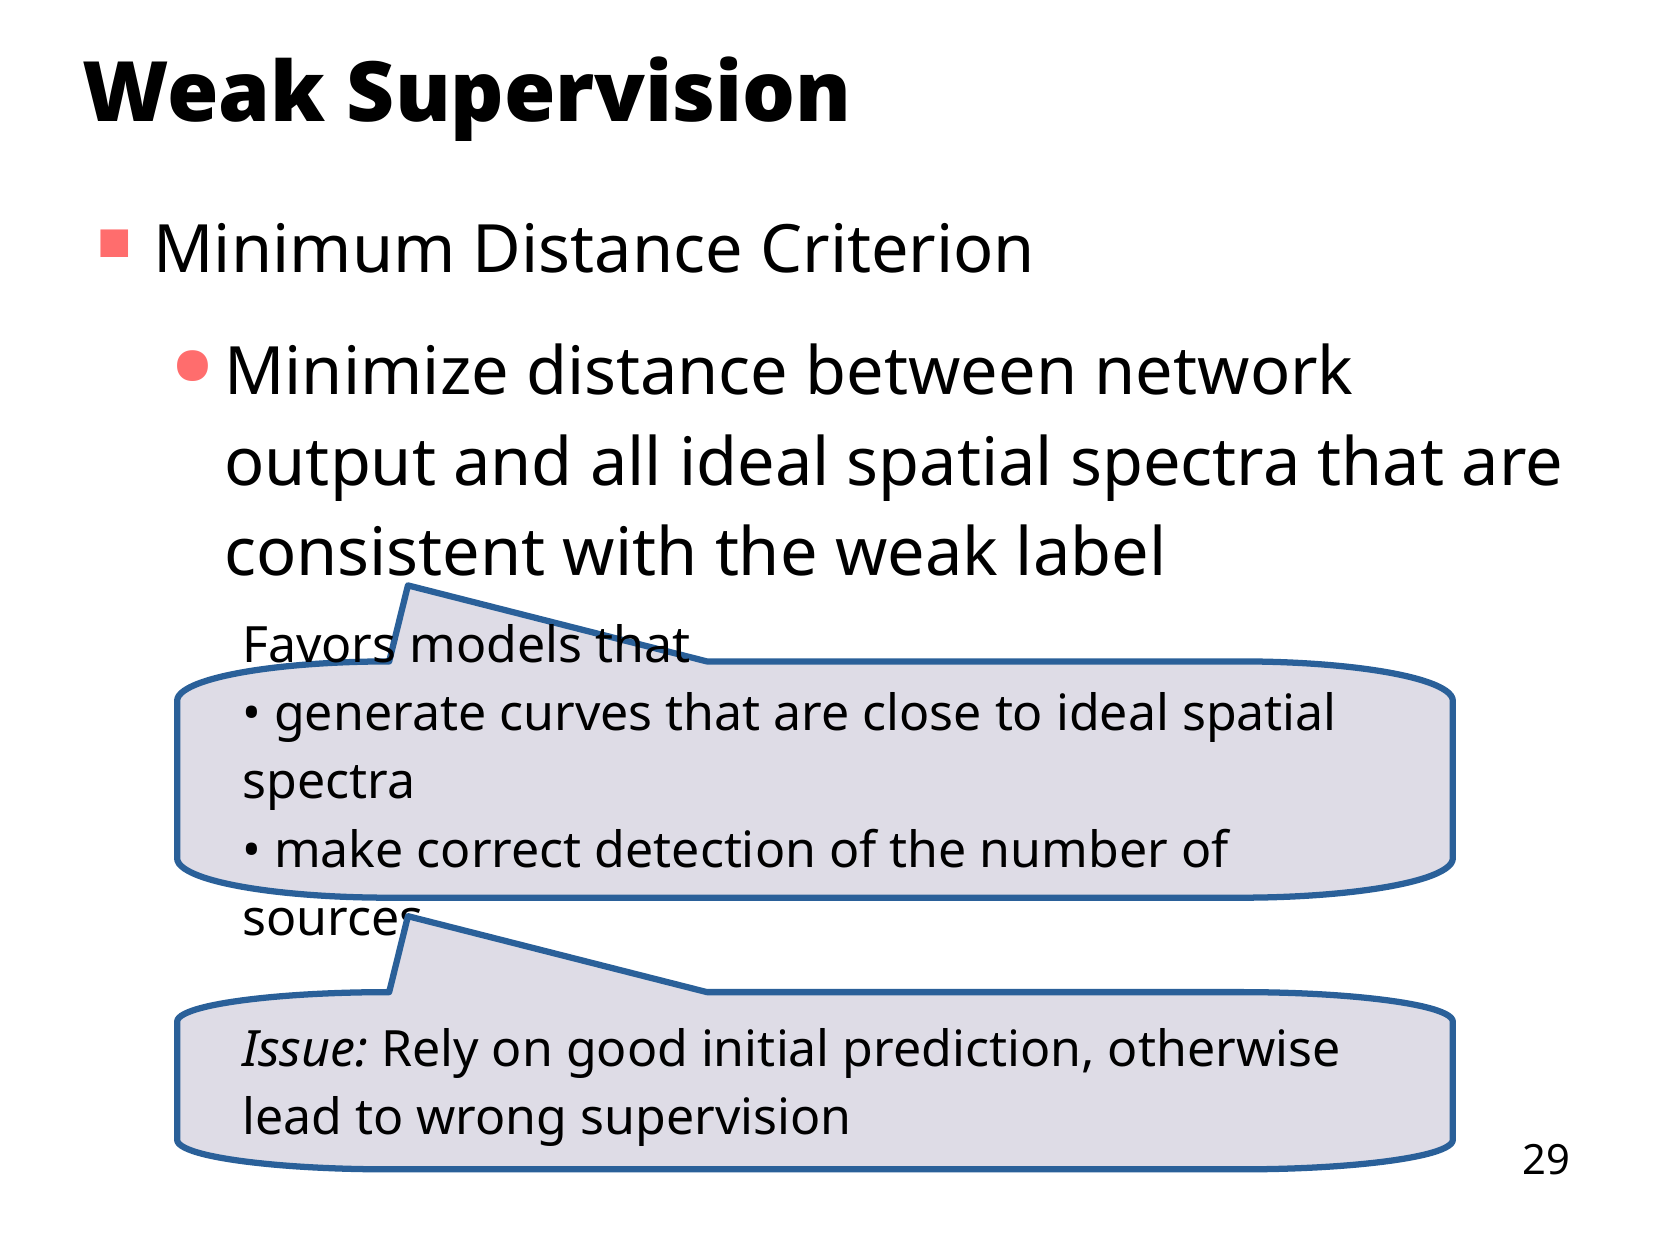

# Weak Supervision
Minimum Distance Criterion
Minimize distance between network output and all ideal spatial spectra that are consistent with the weak label
Favors models that
• generate curves that are close to ideal spatial spectra
• make correct detection of the number of sources
Issue: Rely on good initial prediction, otherwise lead to wrong supervision
29